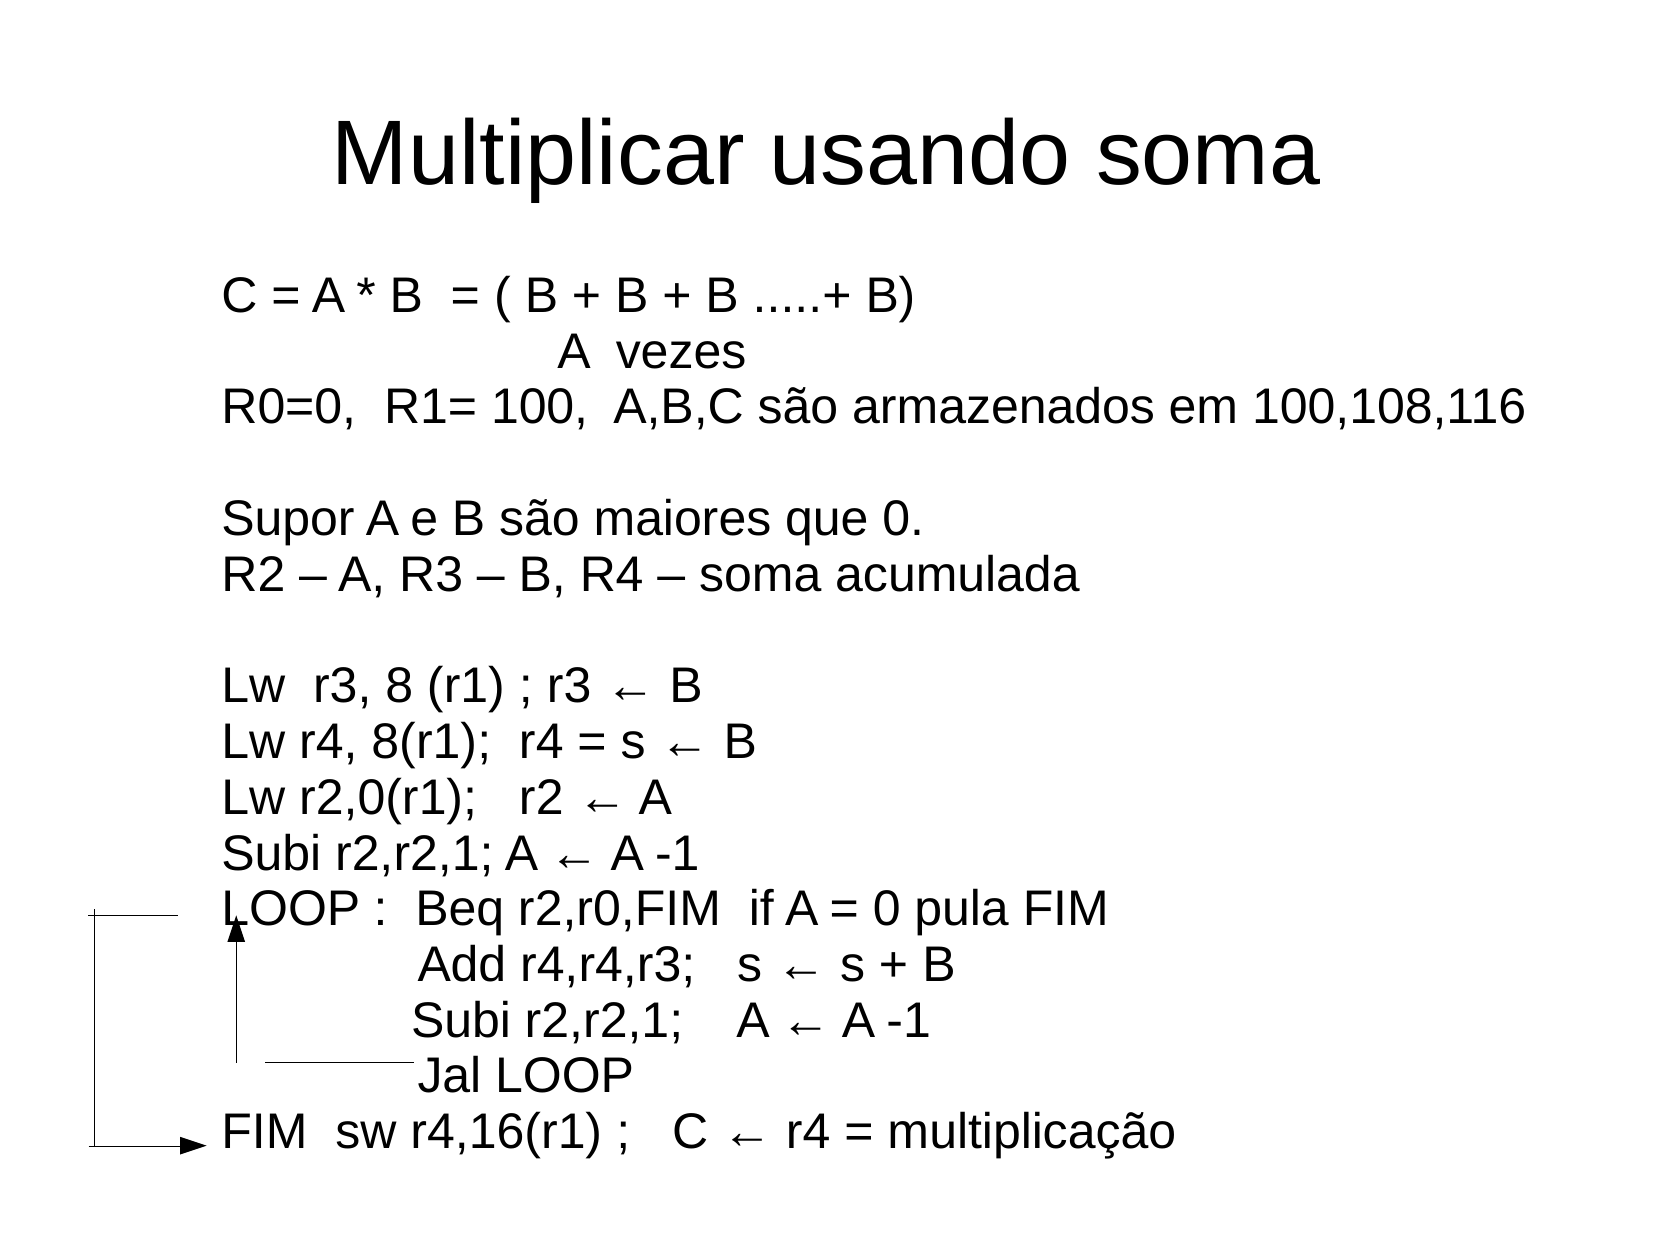

# Multiplicar usando soma
C = A * B = ( B + B + B .....+ B)
 A vezes
R0=0, R1= 100, A,B,C são armazenados em 100,108,116
Supor A e B são maiores que 0.
R2 – A, R3 – B, R4 – soma acumulada
Lw r3, 8 (r1) ; r3 ← B
Lw r4, 8(r1); r4 = s ← B
Lw r2,0(r1); r2 ← A
Subi r2,r2,1; A ← A -1
LOOP : Beq r2,r0,FIM if A = 0 pula FIM
 Add r4,r4,r3; s ← s + B
		 Subi r2,r2,1; A ← A -1
 Jal LOOP
FIM sw r4,16(r1) ; C ← r4 = multiplicação